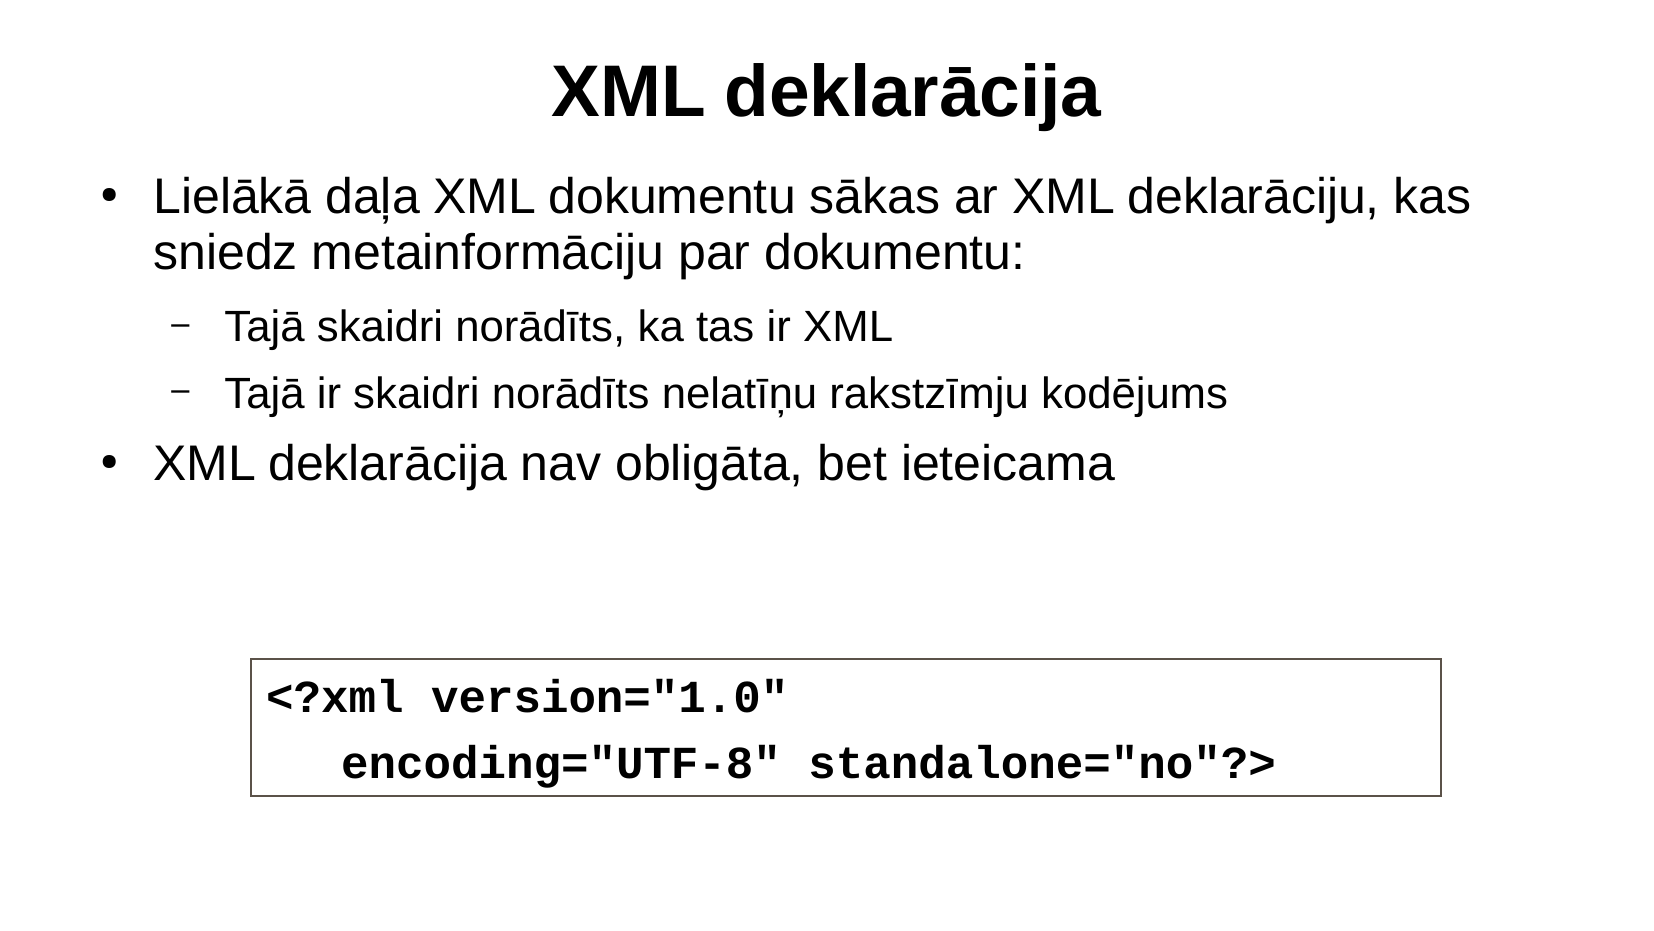

# XML deklarācija
Lielākā daļa XML dokumentu sākas ar XML deklarāciju, kas sniedz metainformāciju par dokumentu:
Tajā skaidri norādīts, ka tas ir XML
Tajā ir skaidri norādīts nelatīņu rakstzīmju kodējums
XML deklarācija nav obligāta, bet ieteicama
<?xml version="1.0"
	encoding="UTF-8" standalone="no"?>